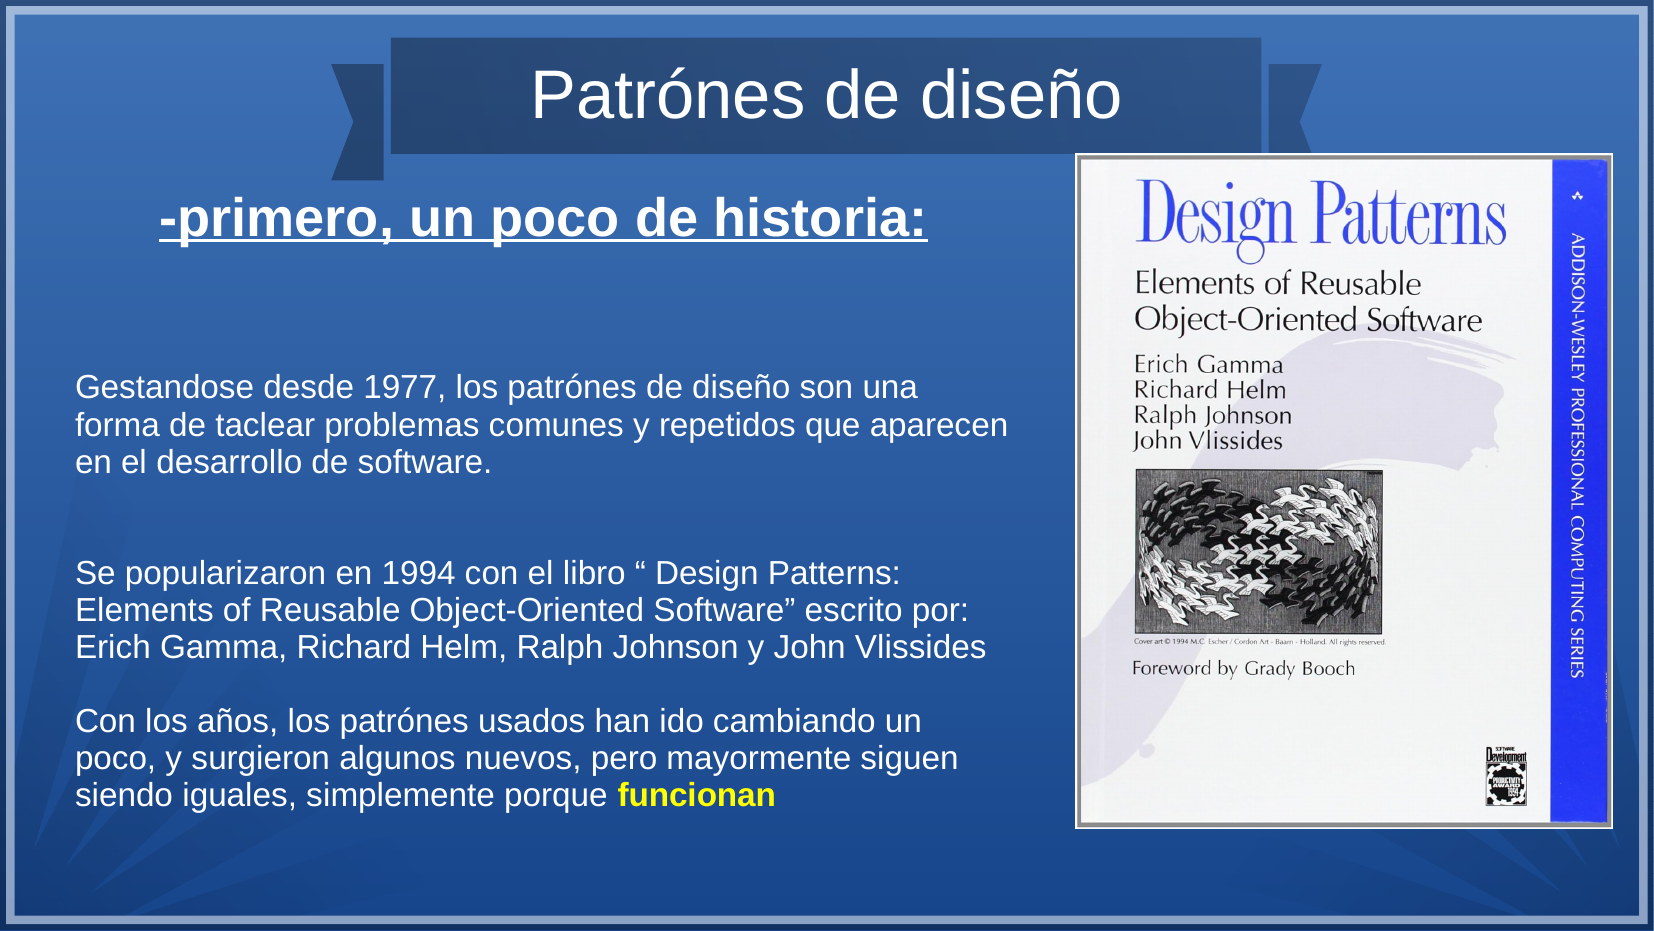

# Patrónes de diseño
-primero, un poco de historia:
Gestandose desde 1977, los patrónes de diseño son una forma de taclear problemas comunes y repetidos que aparecen en el desarrollo de software.
Se popularizaron en 1994 con el libro “ Design Patterns: Elements of Reusable Object-Oriented Software” escrito por: Erich Gamma, Richard Helm, Ralph Johnson y John Vlissides
Con los años, los patrónes usados han ido cambiando un poco, y surgieron algunos nuevos, pero mayormente siguen siendo iguales, simplemente porque funcionan